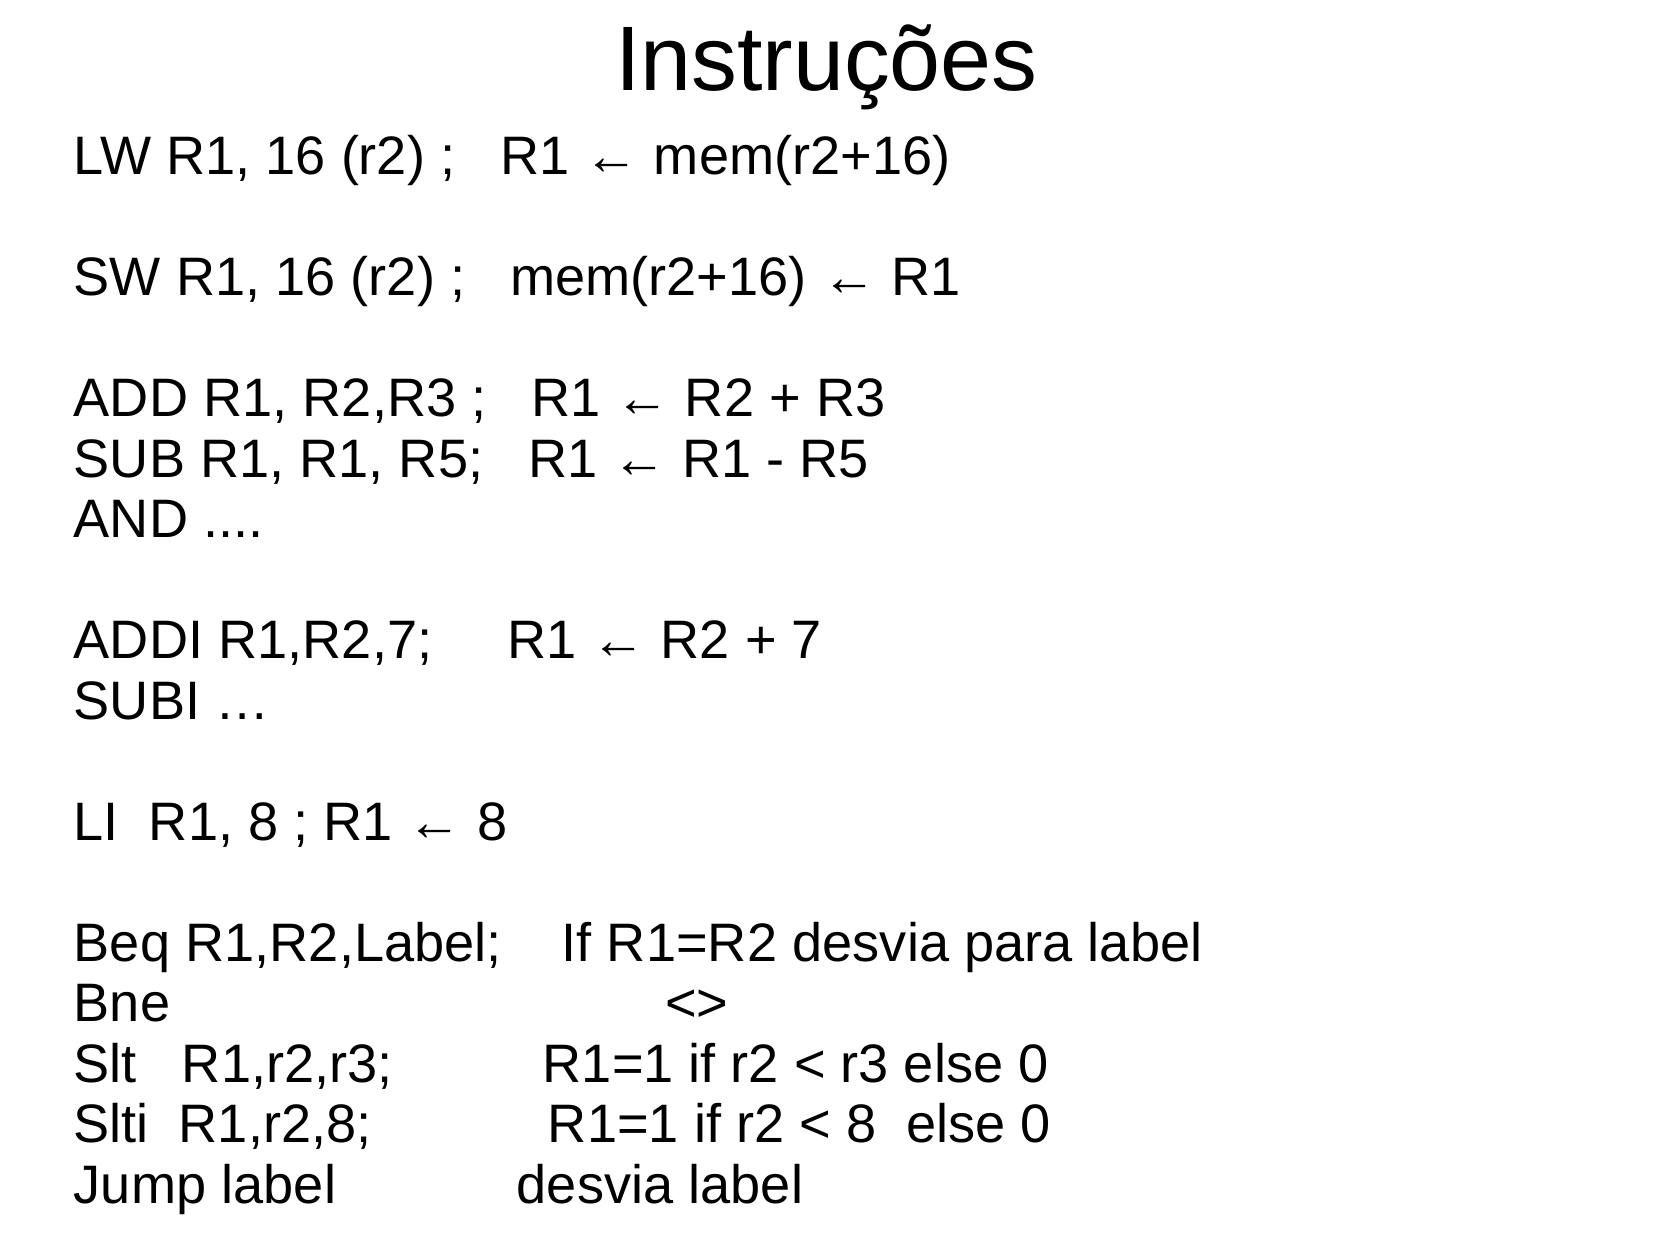

# Instruções
LW R1, 16 (r2) ; R1 ← mem(r2+16)
SW R1, 16 (r2) ; mem(r2+16) ← R1
ADD R1, R2,R3 ; R1 ← R2 + R3
SUB R1, R1, R5; R1 ← R1 - R5
AND ....
ADDI R1,R2,7; R1 ← R2 + 7
SUBI …
LI R1, 8 ; R1 ← 8
Beq R1,R2,Label; If R1=R2 desvia para label
Bne <>
Slt R1,r2,r3; R1=1 if r2 < r3 else 0
Slti R1,r2,8; 	 R1=1 if r2 < 8 else 0
Jump label			desvia label